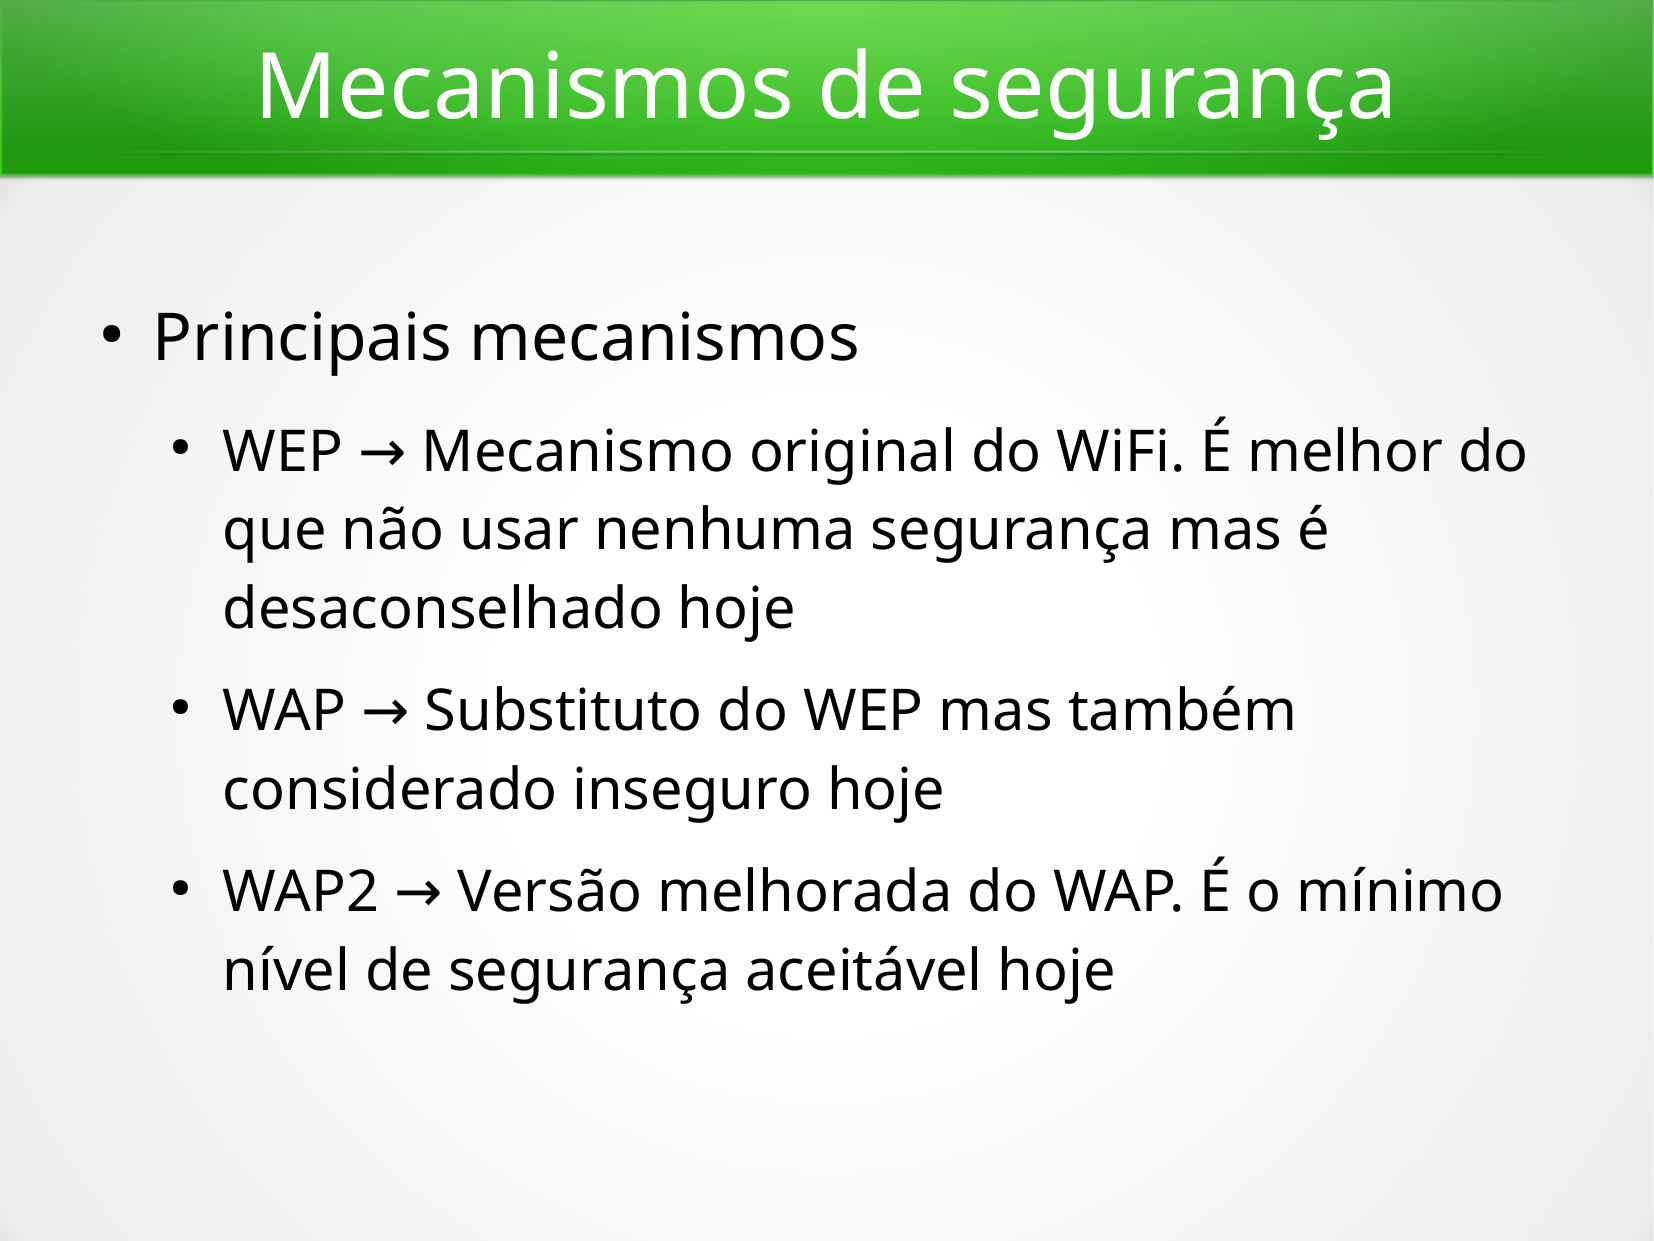

# Mecanismos de segurança
Principais mecanismos
WEP → Mecanismo original do WiFi. É melhor do que não usar nenhuma segurança mas é desaconselhado hoje
WAP → Substituto do WEP mas também considerado inseguro hoje
WAP2 → Versão melhorada do WAP. É o mínimo nível de segurança aceitável hoje